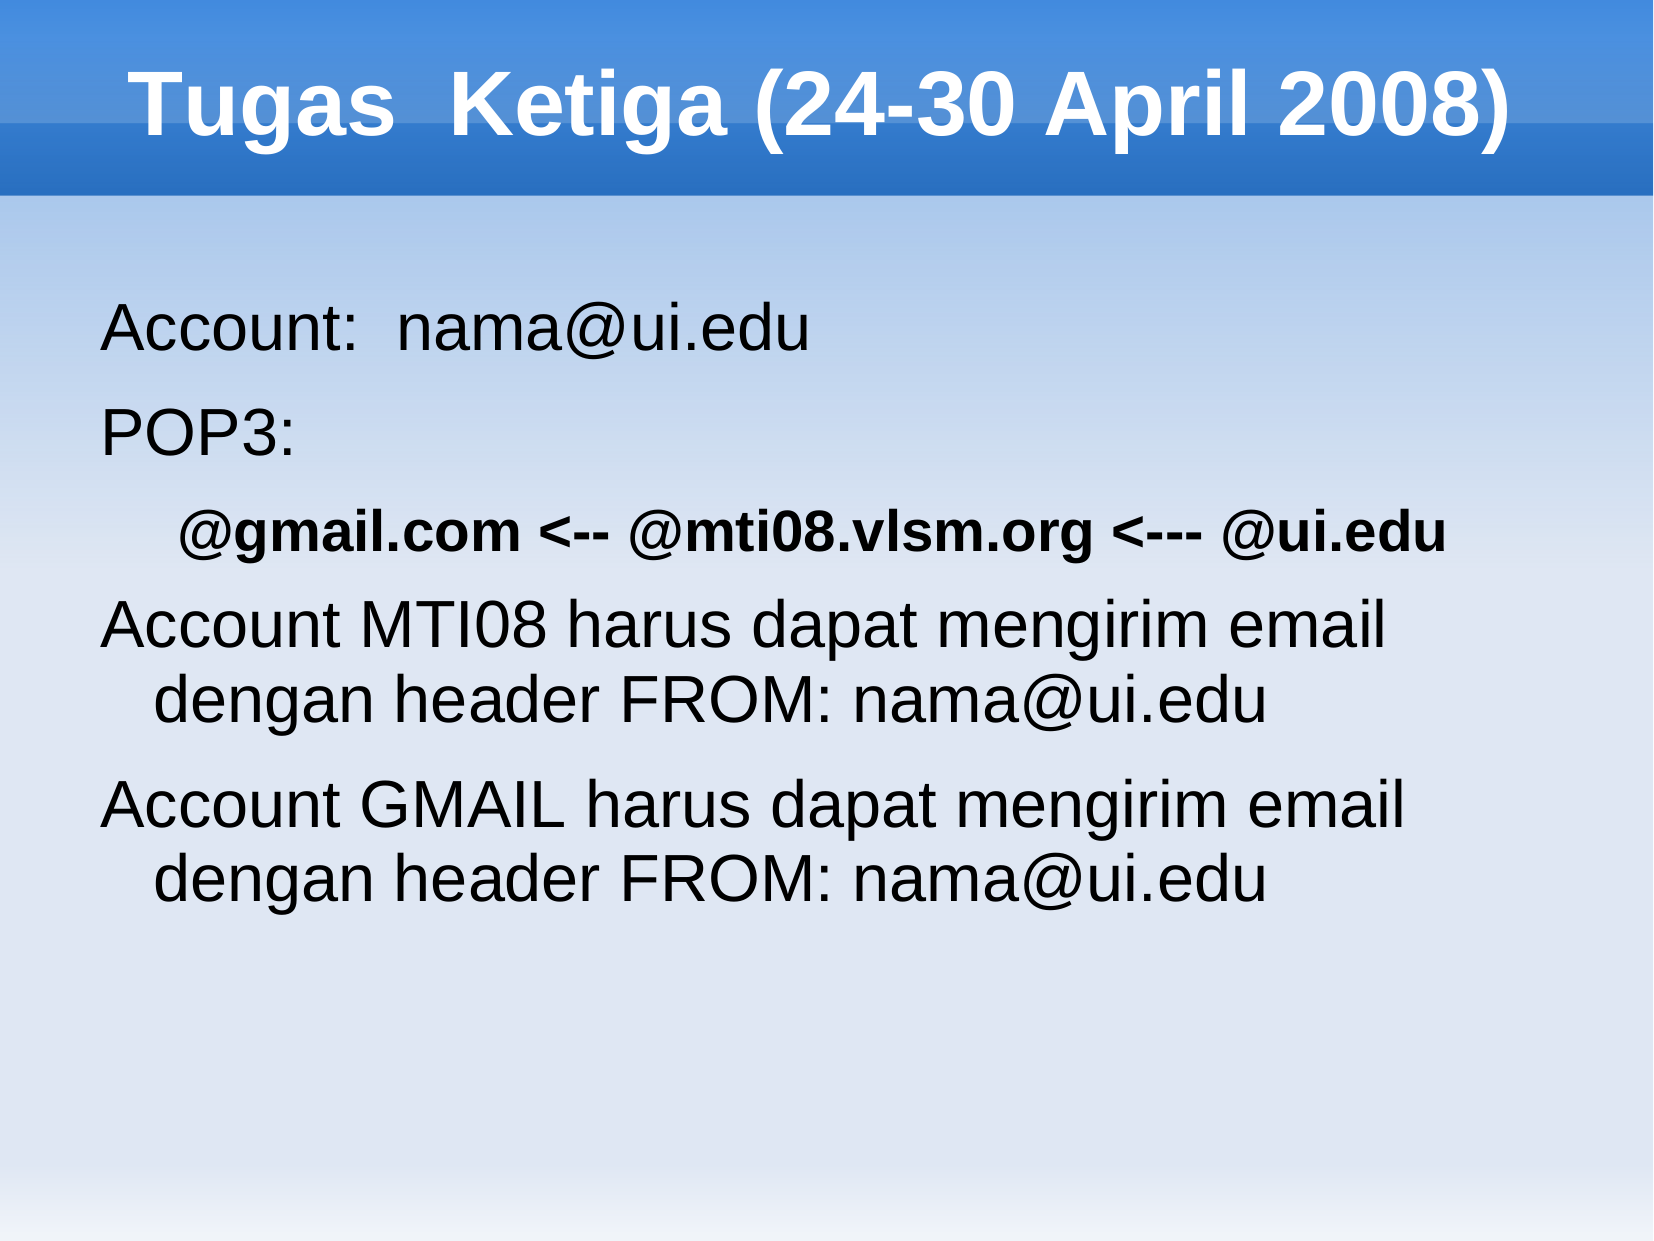

# Tugas Ketiga (24-30 April 2008)
Account: nama@ui.edu
POP3:
@gmail.com <-- @mti08.vlsm.org <--- @ui.edu
Account MTI08 harus dapat mengirim email dengan header FROM: nama@ui.edu
Account GMAIL harus dapat mengirim email dengan header FROM: nama@ui.edu